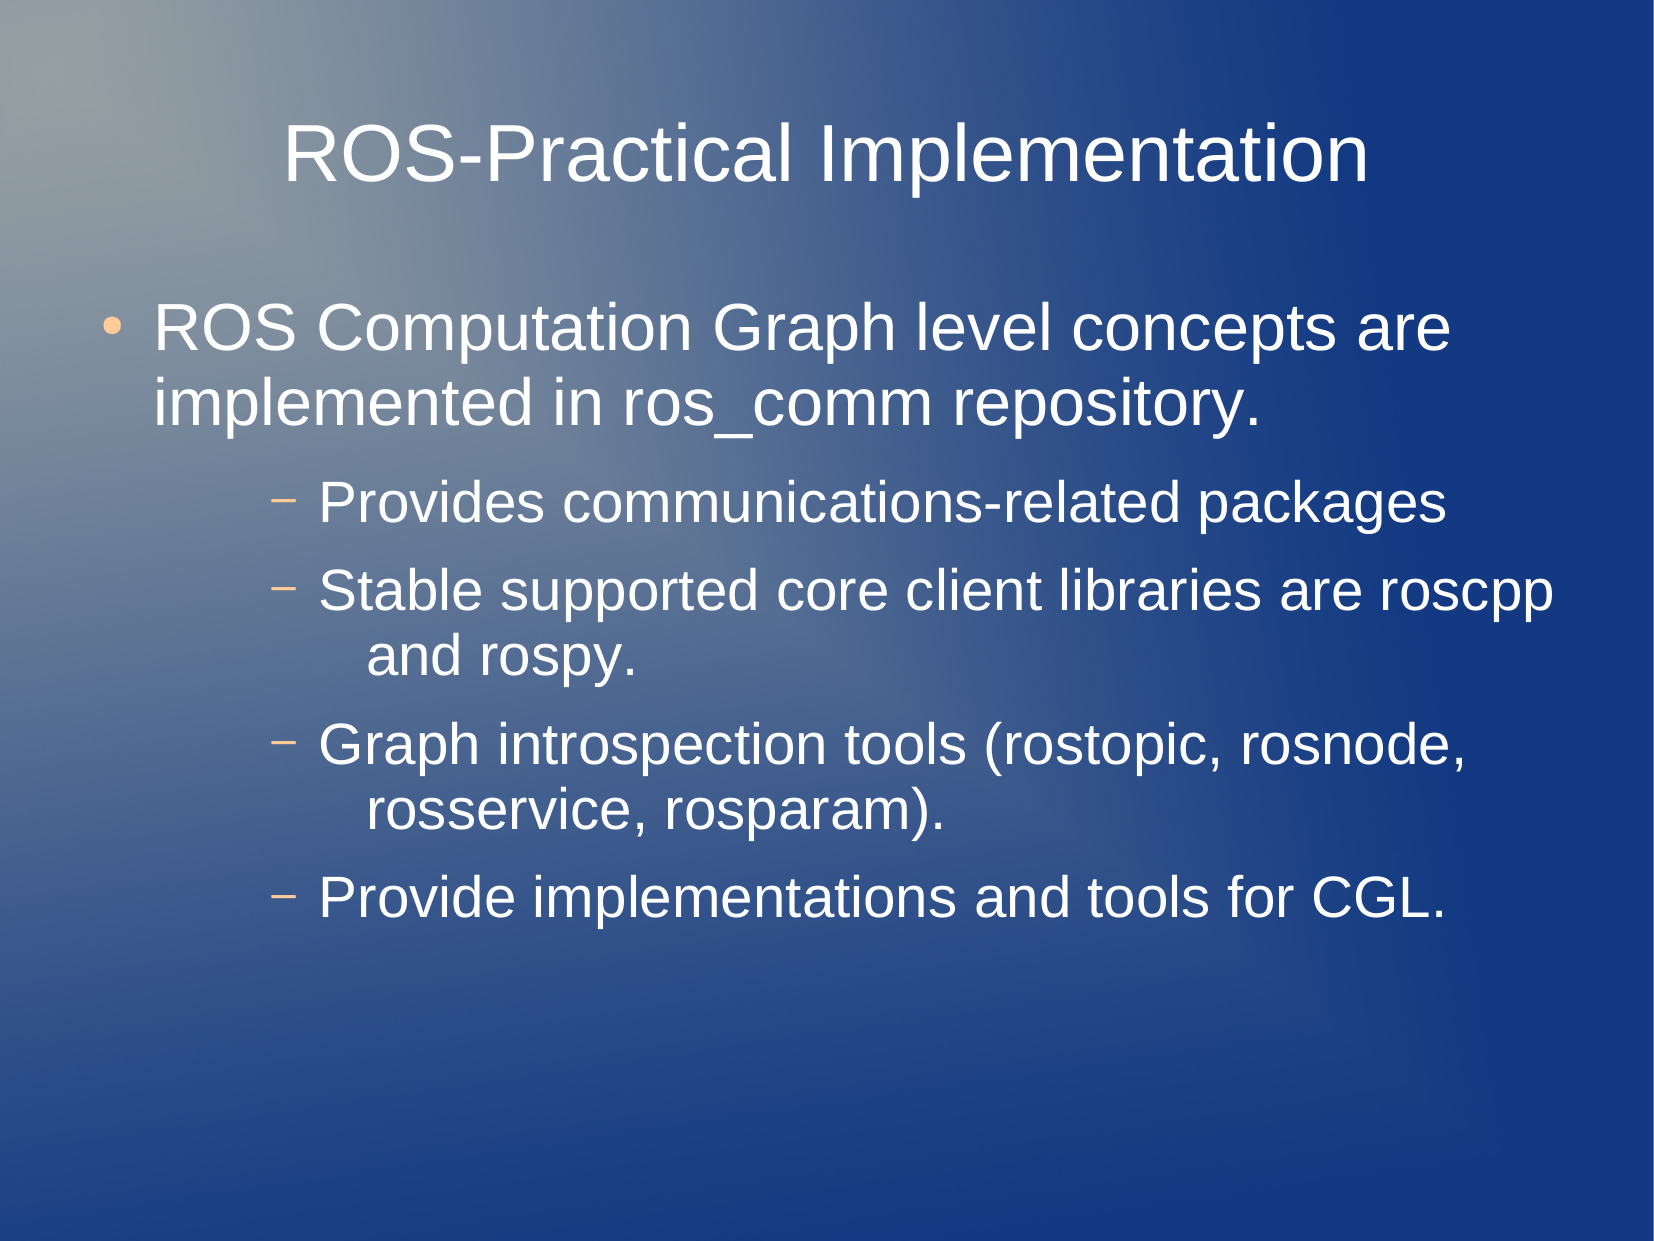

# ROS-Practical Implementation
ROS Computation Graph level concepts are implemented in ros_comm repository.
Provides communications-related packages
Stable supported core client libraries are roscpp and rospy.
Graph introspection tools (rostopic, rosnode, rosservice, rosparam).
Provide implementations and tools for CGL.